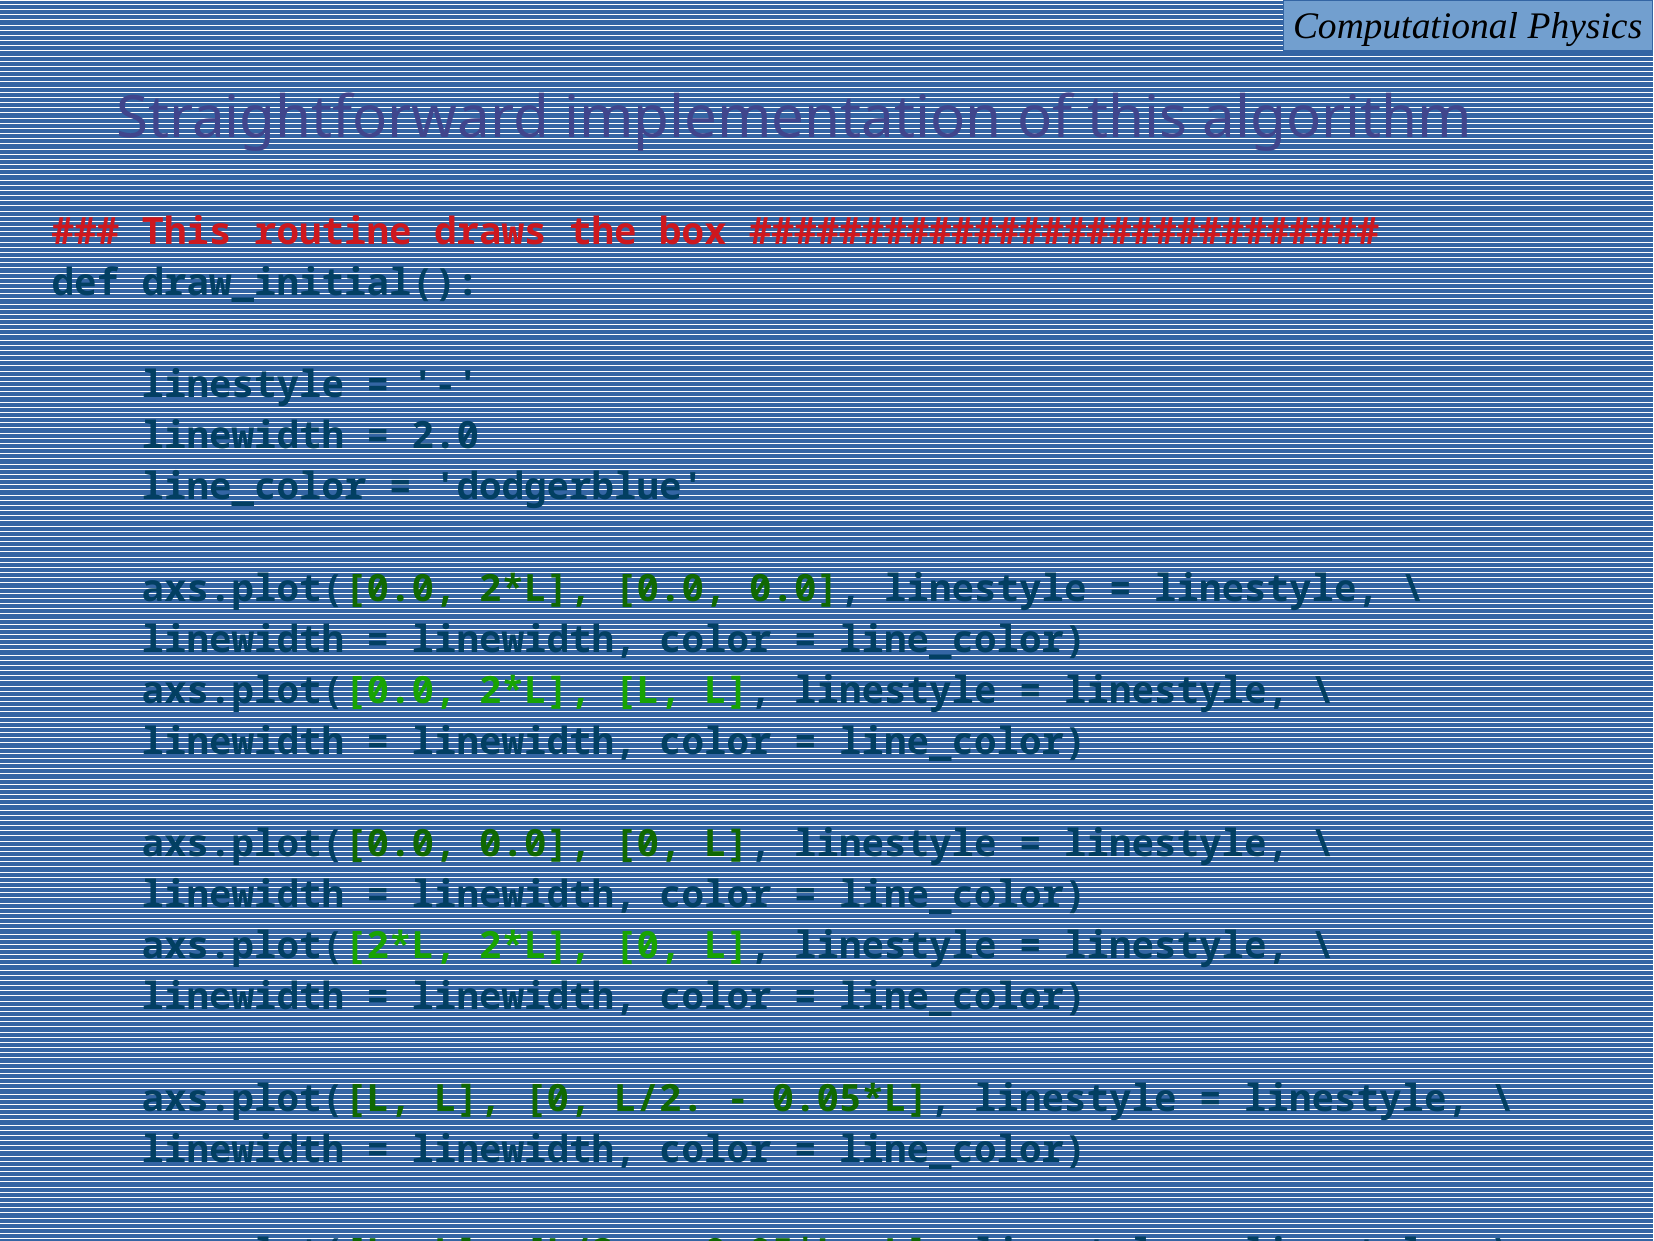

Straightforward implementation of this algorithm
### This routine draws the box ############################
def draw_initial():
 linestyle = '-'
 linewidth = 2.0
 line_color = 'dodgerblue'
 axs.plot([0.0, 2*L], [0.0, 0.0], linestyle = linestyle, \
 linewidth = linewidth, color = line_color)
 axs.plot([0.0, 2*L], [L, L], linestyle = linestyle, \
 linewidth = linewidth, color = line_color)
 axs.plot([0.0, 0.0], [0, L], linestyle = linestyle, \
 linewidth = linewidth, color = line_color)
 axs.plot([2*L, 2*L], [0, L], linestyle = linestyle, \
 linewidth = linewidth, color = line_color)
 axs.plot([L, L], [0, L/2. - 0.05*L], linestyle = linestyle, \
 linewidth = linewidth, color = line_color)
 axs.plot([L, L], [L/2. + 0.05*L, L], linestyle = linestyle, \
 linewidth = linewidth, color = line_color)